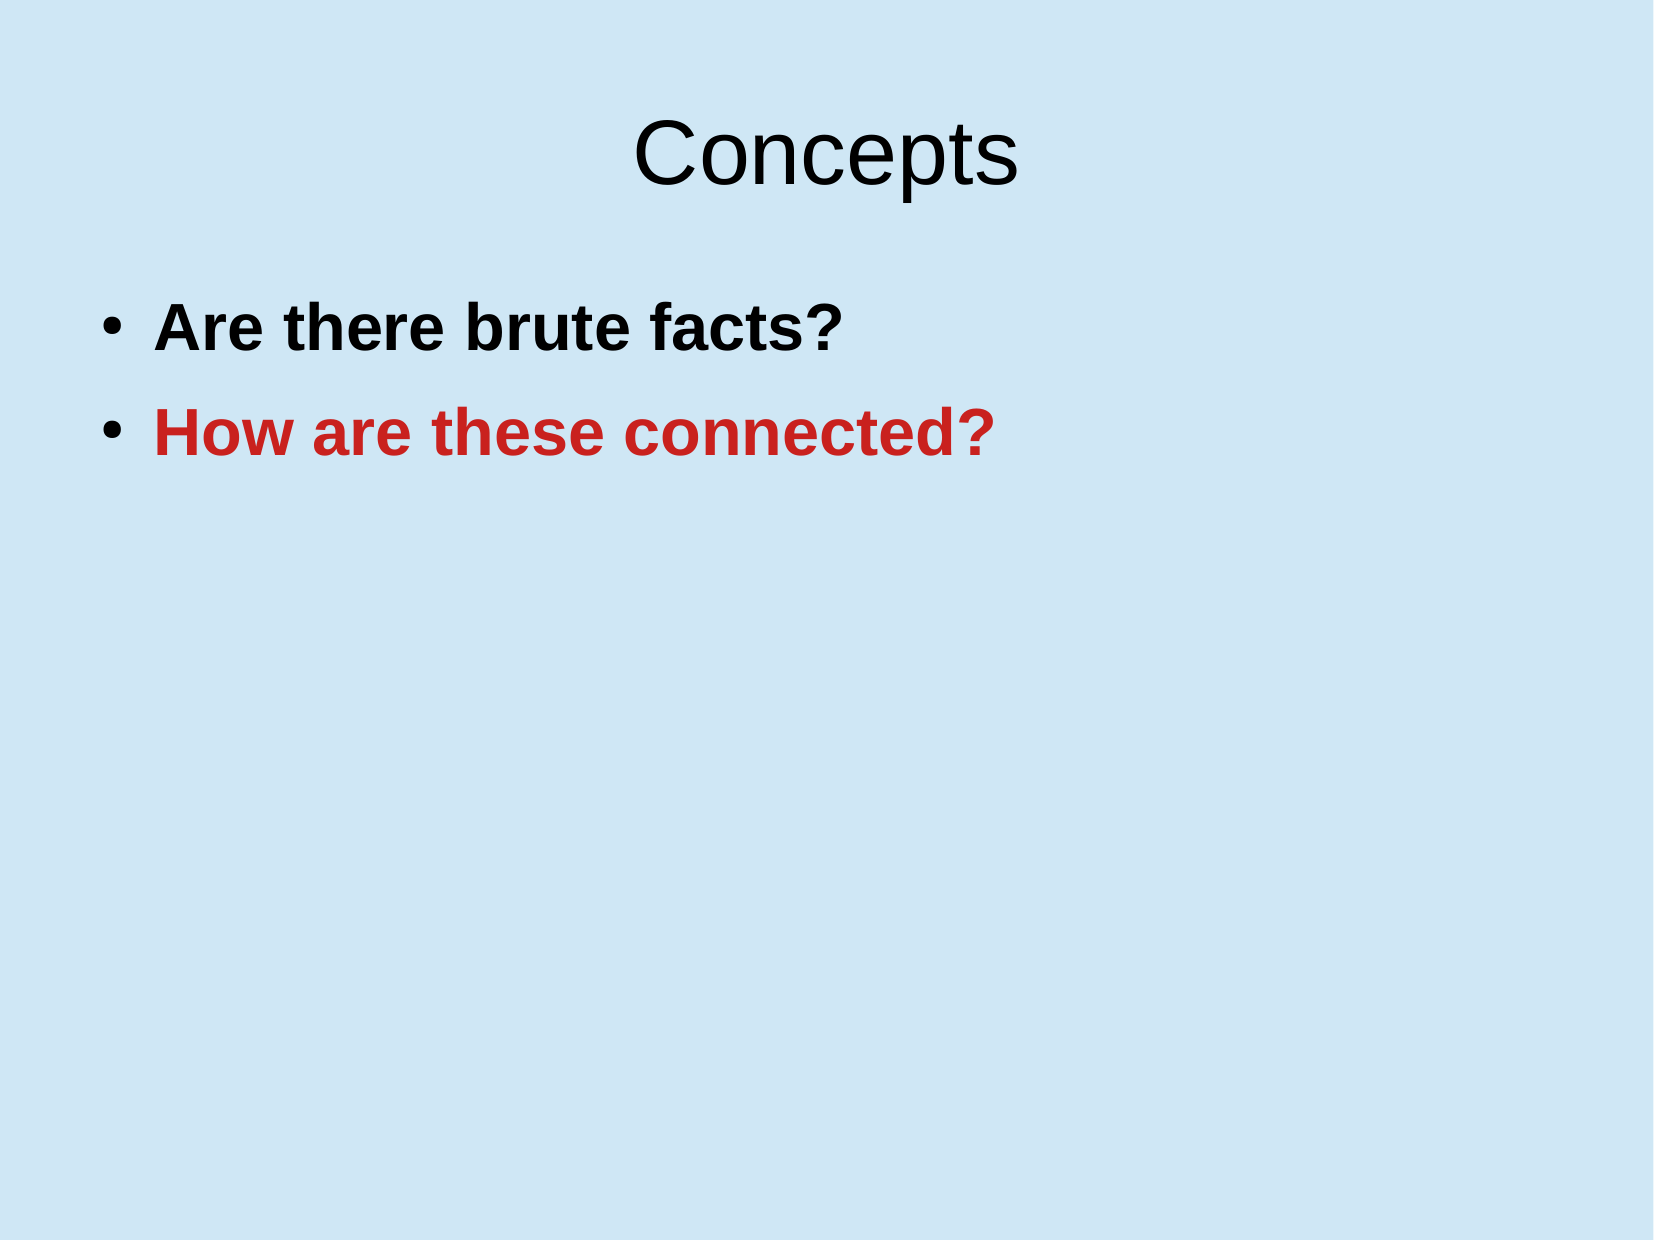

# Concepts
Are there brute facts?
How are these connected?